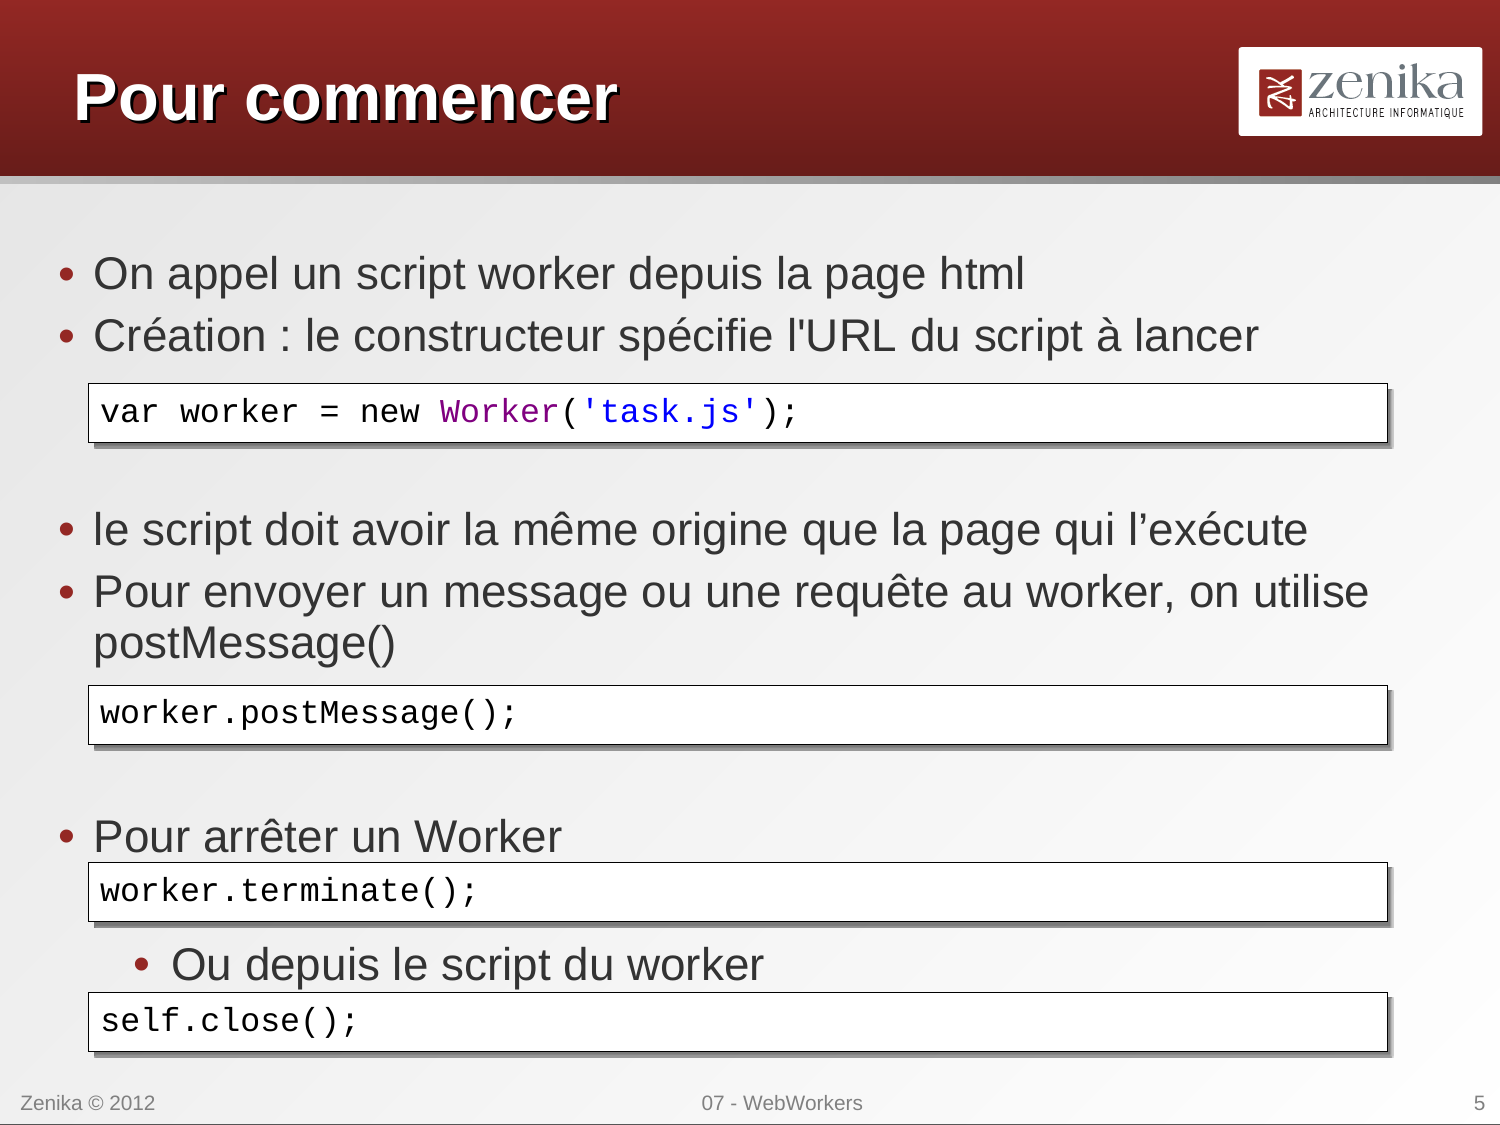

# Pour commencer
On appel un script worker depuis la page html
Création : le constructeur spécifie l'URL du script à lancer
le script doit avoir la même origine que la page qui l’exécute
Pour envoyer un message ou une requête au worker, on utilise postMessage()
Pour arrêter un Worker
Ou depuis le script du worker
var worker = new Worker('task.js');
worker.postMessage();
worker.terminate();
self.close();